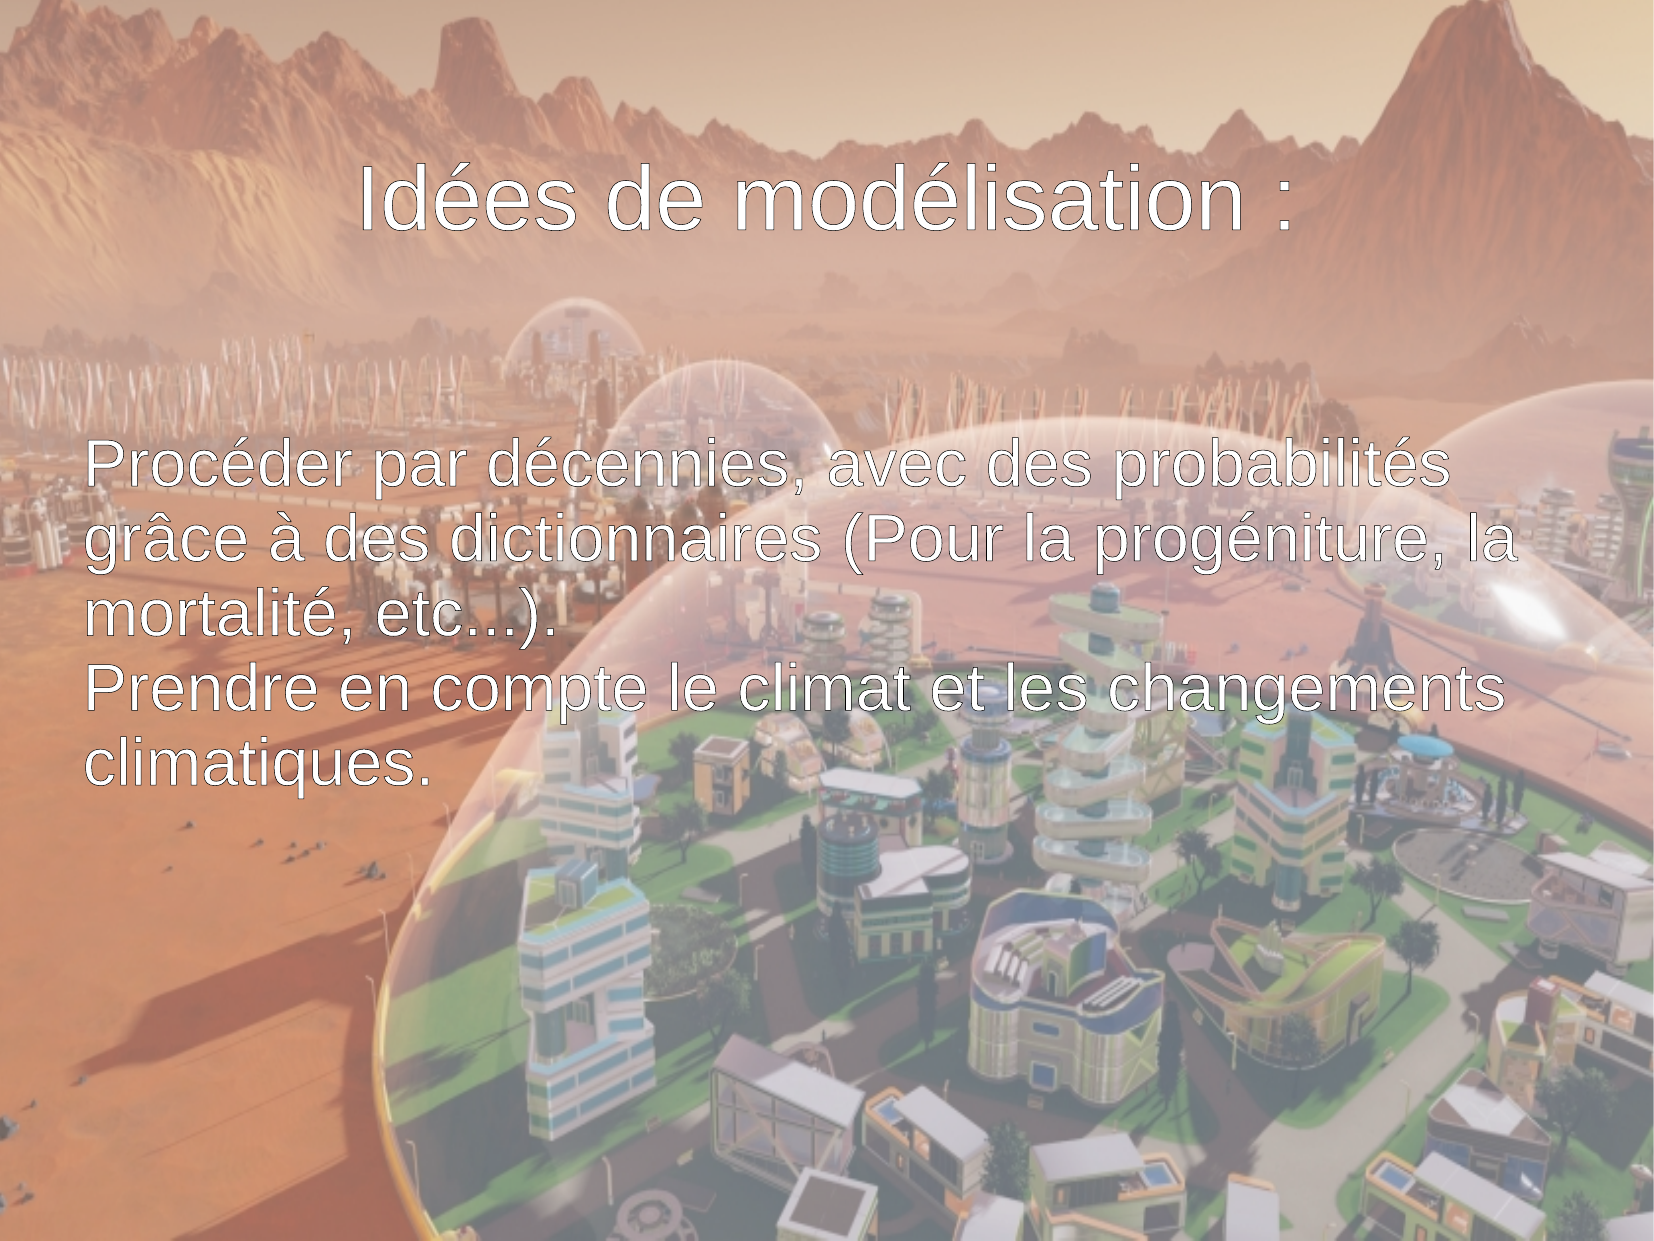

# Idées de modélisation :
Procéder par décennies, avec des probabilités grâce à des dictionnaires (Pour la progéniture, la mortalité, etc...).
Prendre en compte le climat et les changements climatiques.